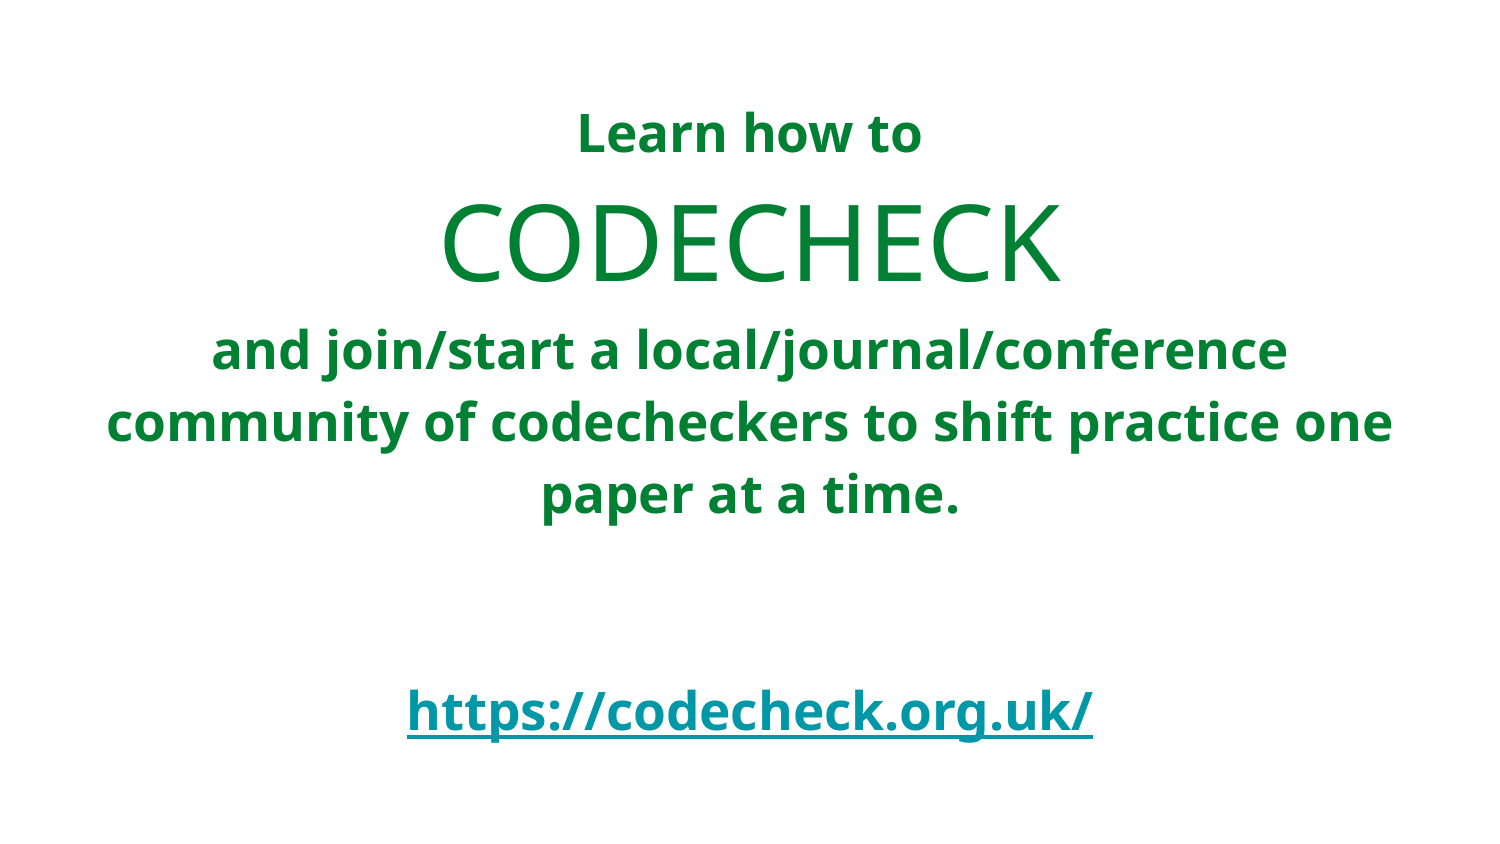

# Learn how to CODECHECK and join/start a local/journal/conference community of codecheckers to shift practice one paper at a time. https://codecheck.org.uk/